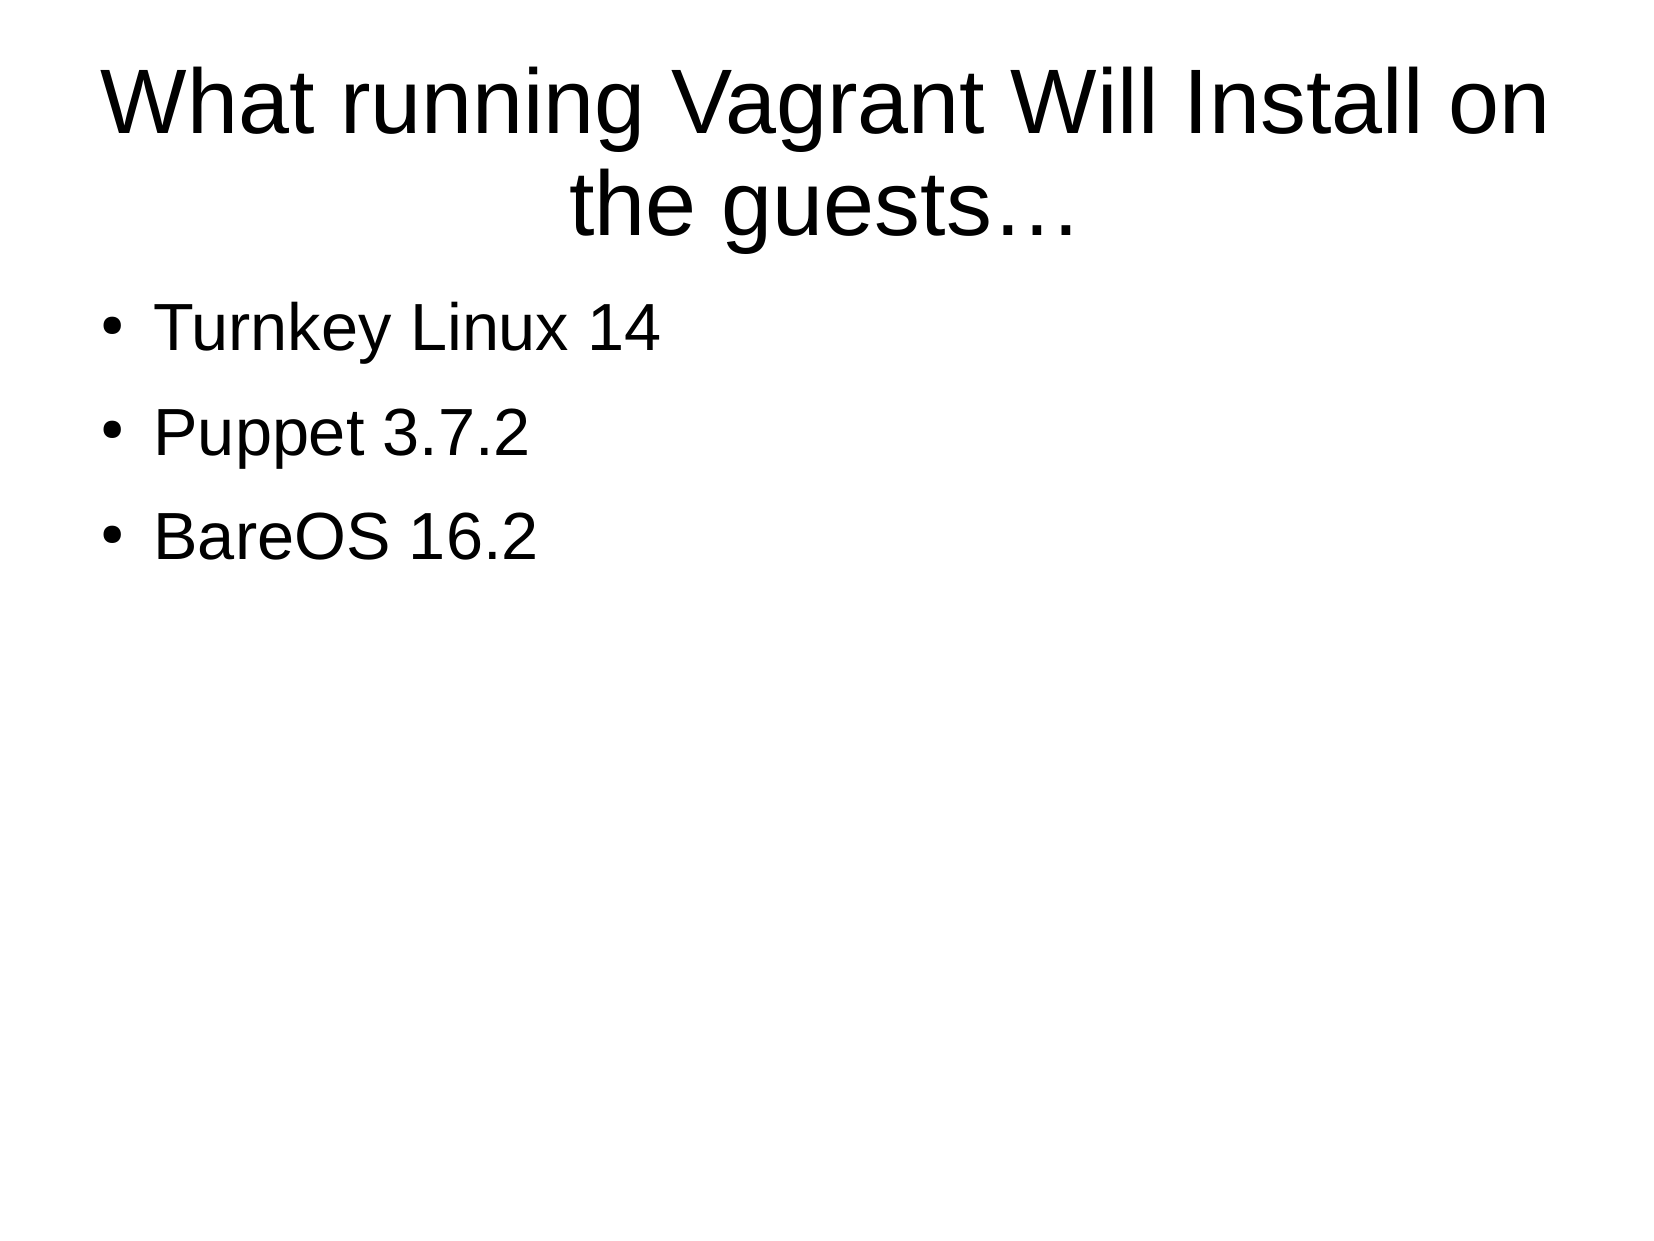

# What running Vagrant Will Install on the guests…
Turnkey Linux 14
Puppet 3.7.2
BareOS 16.2